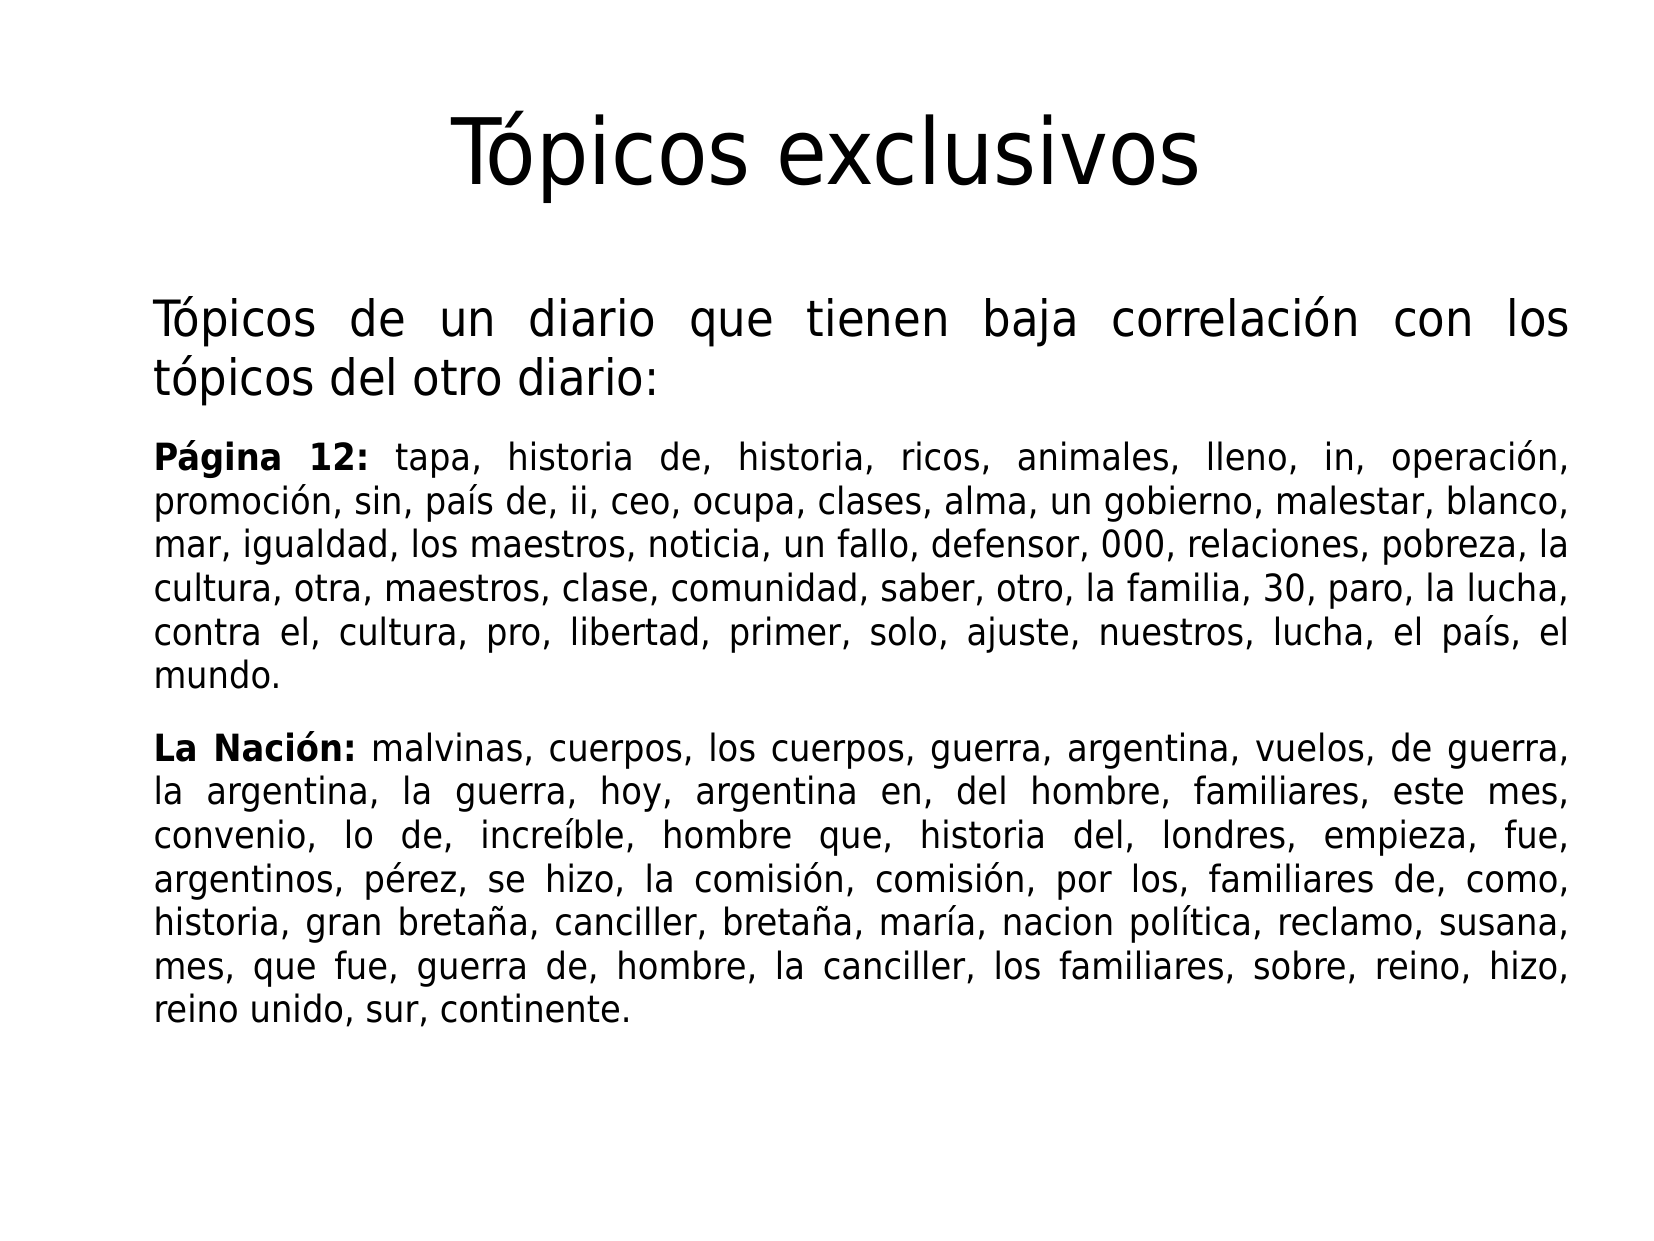

# Tópicos exclusivos
Tópicos de un diario que tienen baja correlación con los tópicos del otro diario:
Página 12: tapa, historia de, historia, ricos, animales, lleno, in, operación, promoción, sin, país de, ii, ceo, ocupa, clases, alma, un gobierno, malestar, blanco, mar, igualdad, los maestros, noticia, un fallo, defensor, 000, relaciones, pobreza, la cultura, otra, maestros, clase, comunidad, saber, otro, la familia, 30, paro, la lucha, contra el, cultura, pro, libertad, primer, solo, ajuste, nuestros, lucha, el país, el mundo.
La Nación: malvinas, cuerpos, los cuerpos, guerra, argentina, vuelos, de guerra, la argentina, la guerra, hoy, argentina en, del hombre, familiares, este mes, convenio, lo de, increíble, hombre que, historia del, londres, empieza, fue, argentinos, pérez, se hizo, la comisión, comisión, por los, familiares de, como, historia, gran bretaña, canciller, bretaña, maría, nacion política, reclamo, susana, mes, que fue, guerra de, hombre, la canciller, los familiares, sobre, reino, hizo, reino unido, sur, continente.